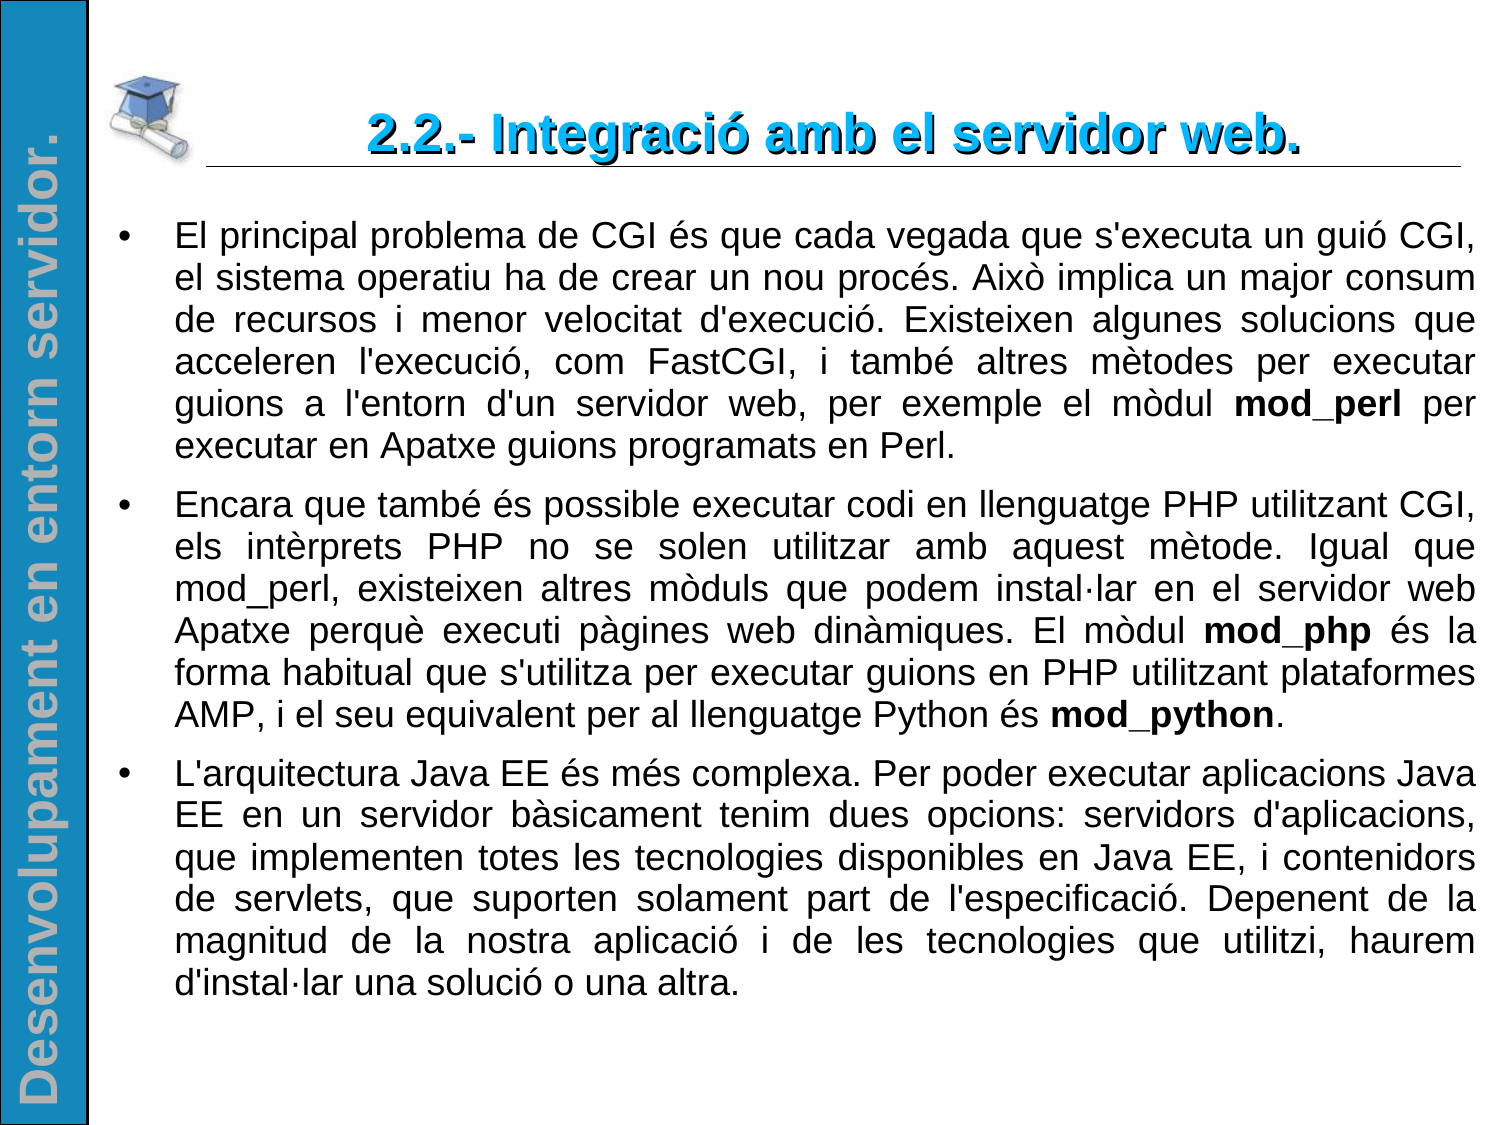

# 2.2.- Integració amb el servidor web.
El principal problema de CGI és que cada vegada que s'executa un guió CGI, el sistema operatiu ha de crear un nou procés. Això implica un major consum de recursos i menor velocitat d'execució. Existeixen algunes solucions que acceleren l'execució, com FastCGI, i també altres mètodes per executar guions a l'entorn d'un servidor web, per exemple el mòdul mod_perl per executar en Apatxe guions programats en Perl.
Encara que també és possible executar codi en llenguatge PHP utilitzant CGI, els intèrprets PHP no se solen utilitzar amb aquest mètode. Igual que mod_perl, existeixen altres mòduls que podem instal·lar en el servidor web Apatxe perquè executi pàgines web dinàmiques. El mòdul mod_php és la forma habitual que s'utilitza per executar guions en PHP utilitzant plataformes AMP, i el seu equivalent per al llenguatge Python és mod_python.
L'arquitectura Java EE és més complexa. Per poder executar aplicacions Java EE en un servidor bàsicament tenim dues opcions: servidors d'aplicacions, que implementen totes les tecnologies disponibles en Java EE, i contenidors de servlets, que suporten solament part de l'especificació. Depenent de la magnitud de la nostra aplicació i de les tecnologies que utilitzi, haurem d'instal·lar una solució o una altra.